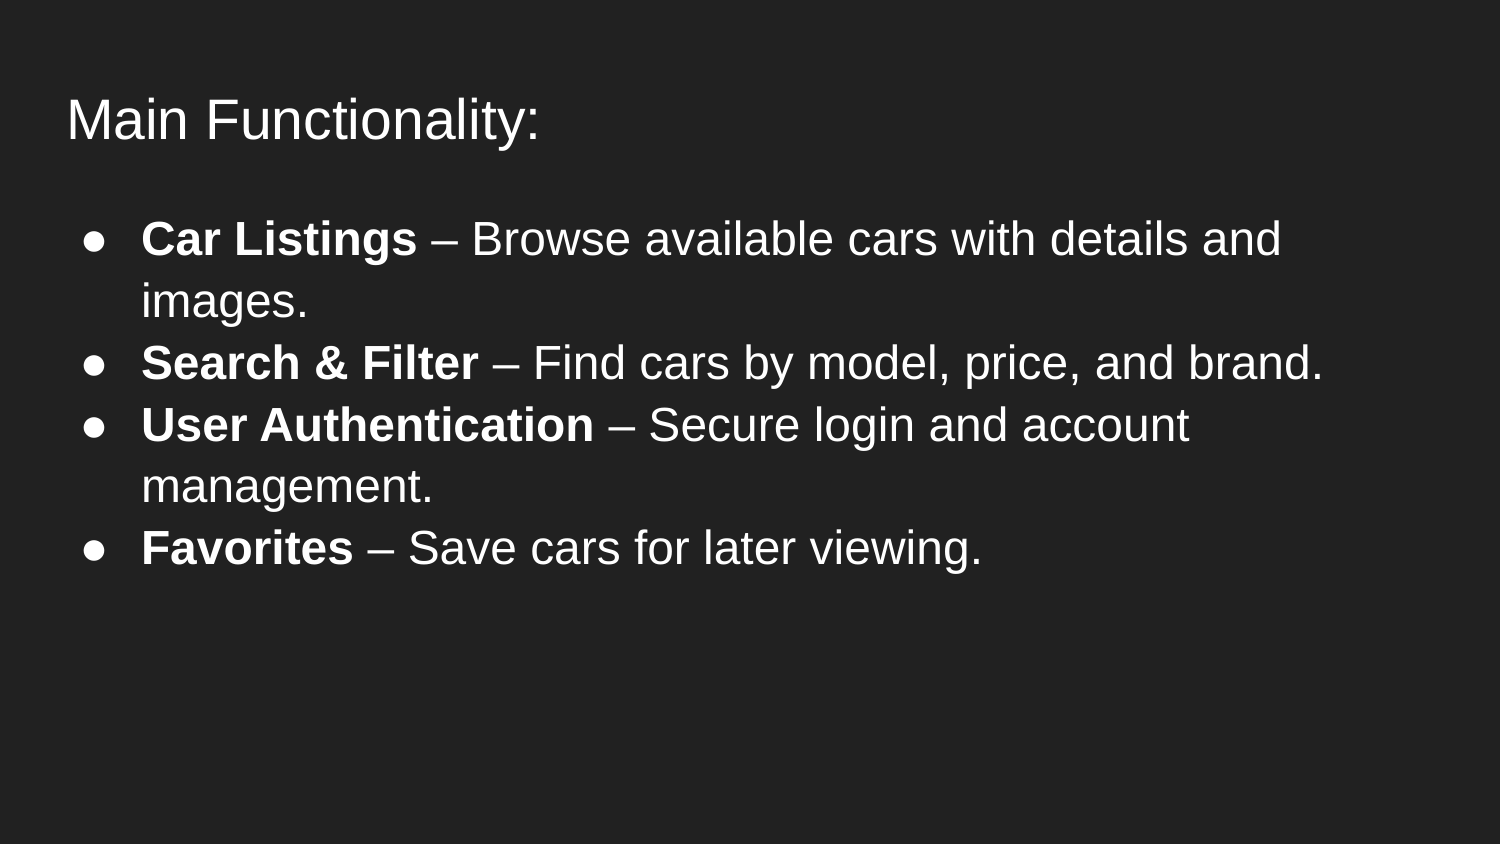

# Main Functionality:
Car Listings – Browse available cars with details and images.
Search & Filter – Find cars by model, price, and brand.
User Authentication – Secure login and account management.
Favorites – Save cars for later viewing.